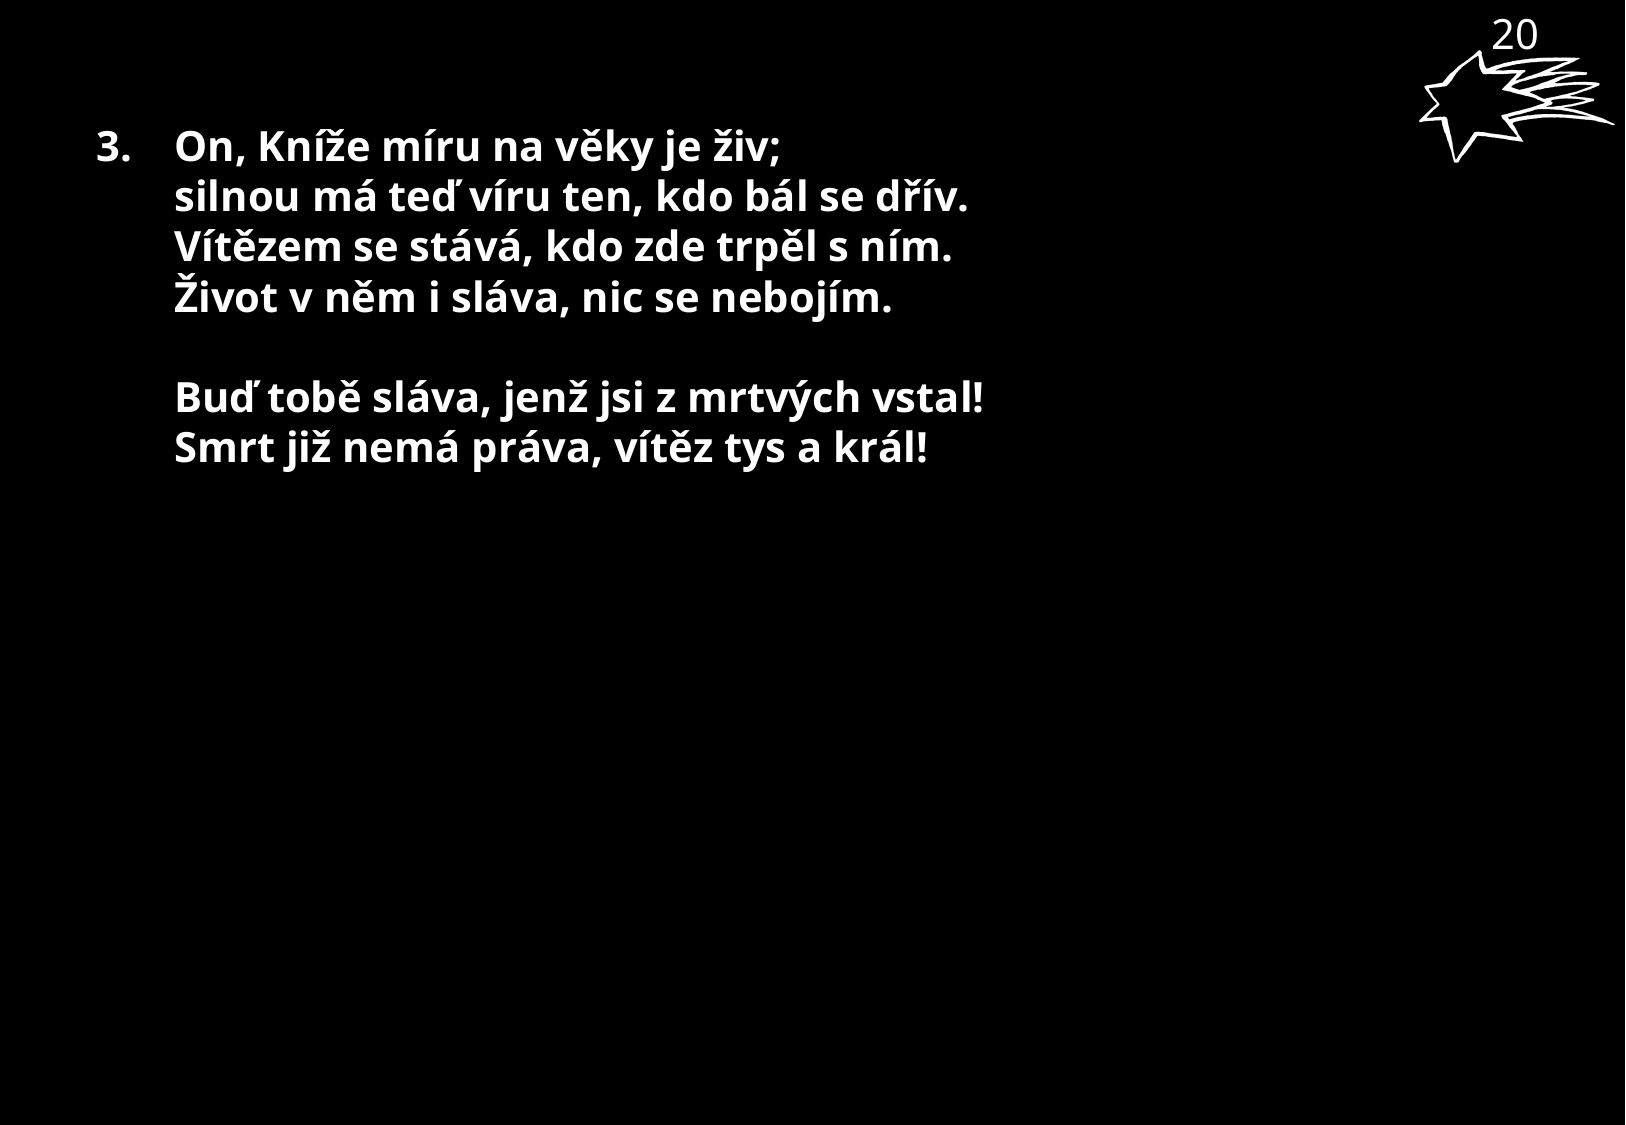

20
# 3. 	On, Kníže míru na věky je živ; silnou má teď víru ten, kdo bál se dřív. Vítězem se stává, kdo zde trpěl s ním. Život v něm i sláva, nic se nebojím. Buď tobě sláva, jenž jsi z mrtvých vstal! Smrt již nemá práva, vítěz tys a král!